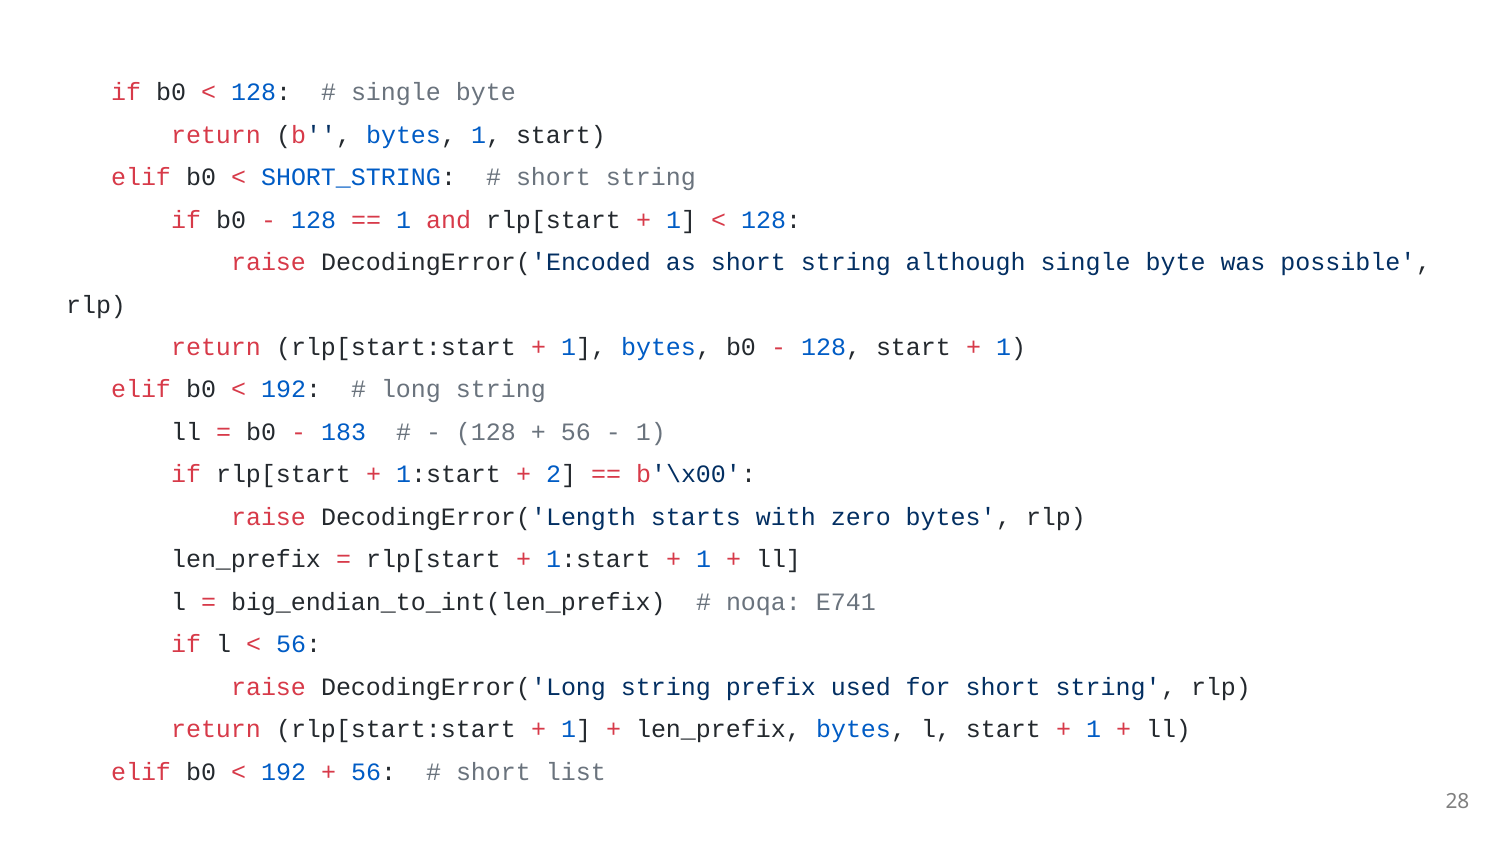

# if b0 < 128: # single byte
 return (b'', bytes, 1, start)
 elif b0 < SHORT_STRING: # short string
 if b0 - 128 == 1 and rlp[start + 1] < 128:
 raise DecodingError('Encoded as short string although single byte was possible', rlp)
 return (rlp[start:start + 1], bytes, b0 - 128, start + 1)
 elif b0 < 192: # long string
 ll = b0 - 183 # - (128 + 56 - 1)
 if rlp[start + 1:start + 2] == b'\x00':
 raise DecodingError('Length starts with zero bytes', rlp)
 len_prefix = rlp[start + 1:start + 1 + ll]
 l = big_endian_to_int(len_prefix) # noqa: E741
 if l < 56:
 raise DecodingError('Long string prefix used for short string', rlp)
 return (rlp[start:start + 1] + len_prefix, bytes, l, start + 1 + ll)
 elif b0 < 192 + 56: # short list